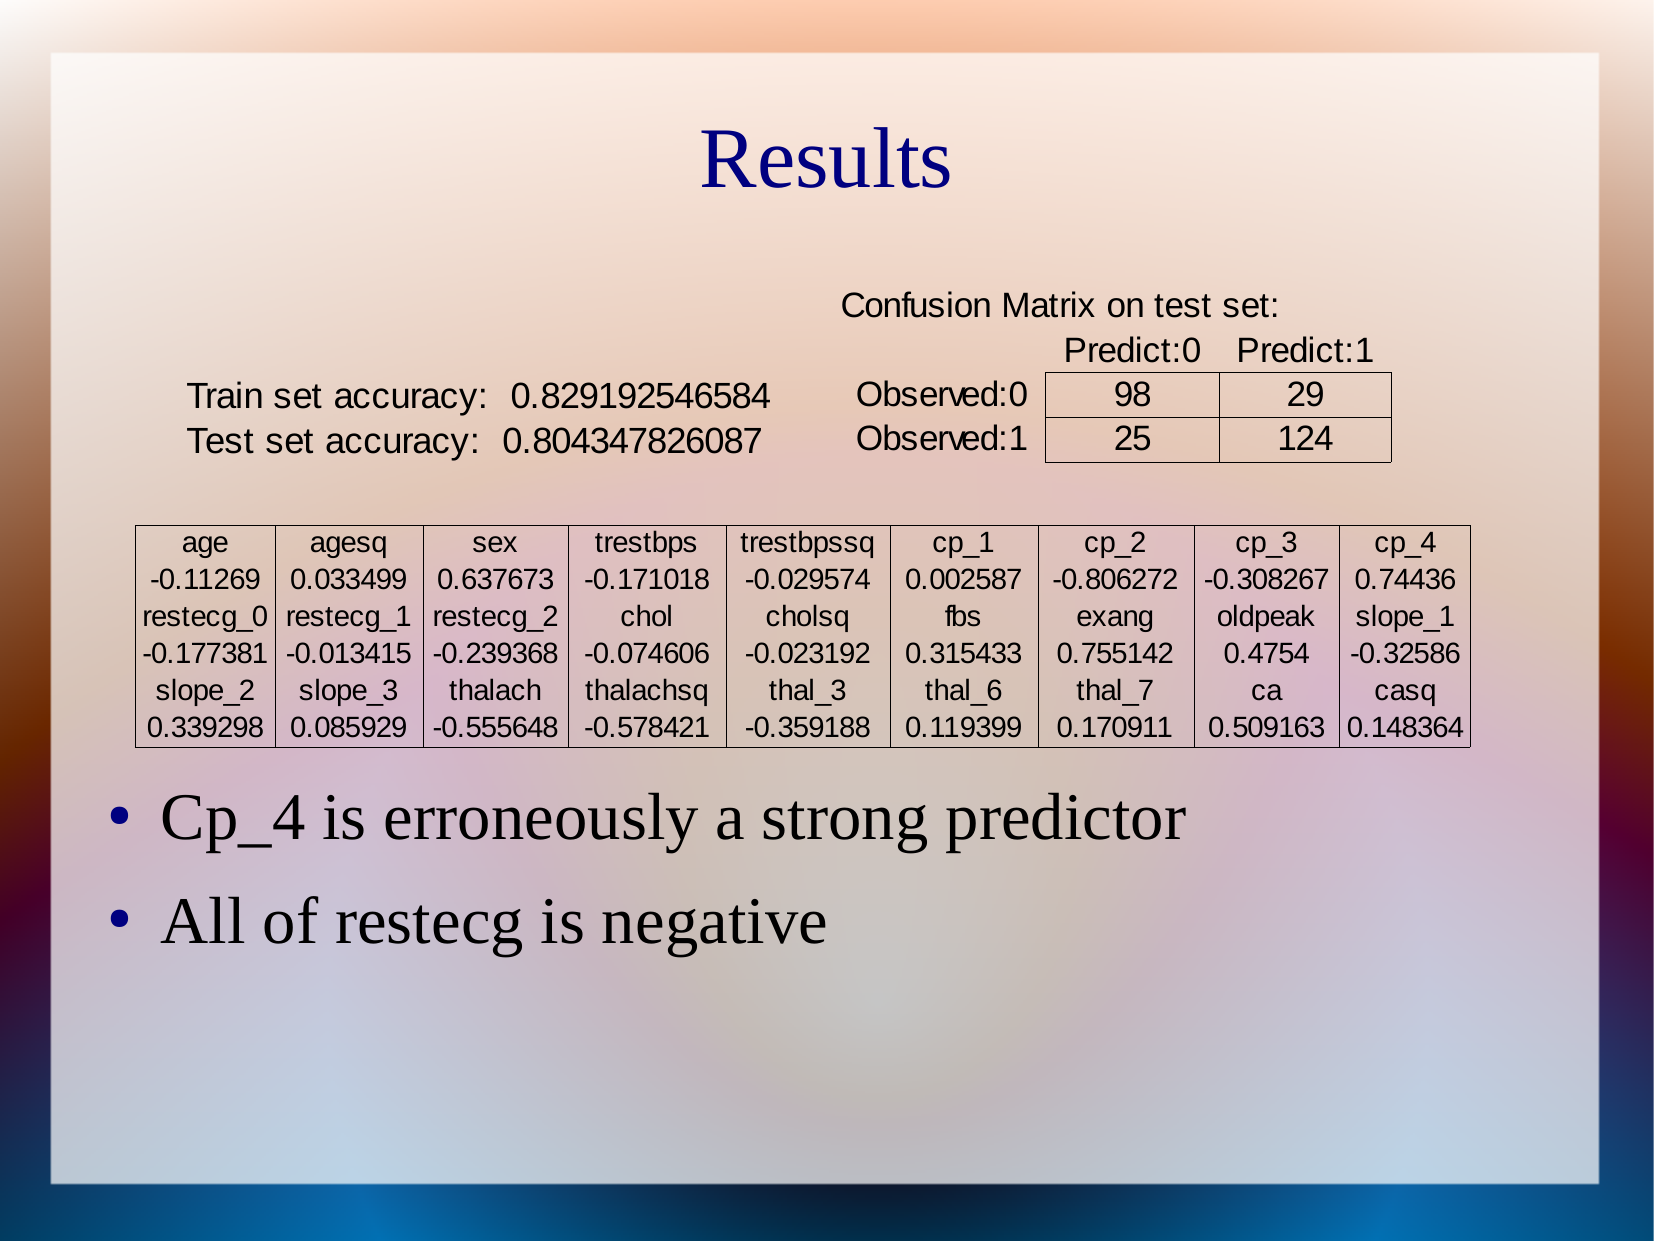

# Results
Cp_4 is erroneously a strong predictor
All of restecg is negative